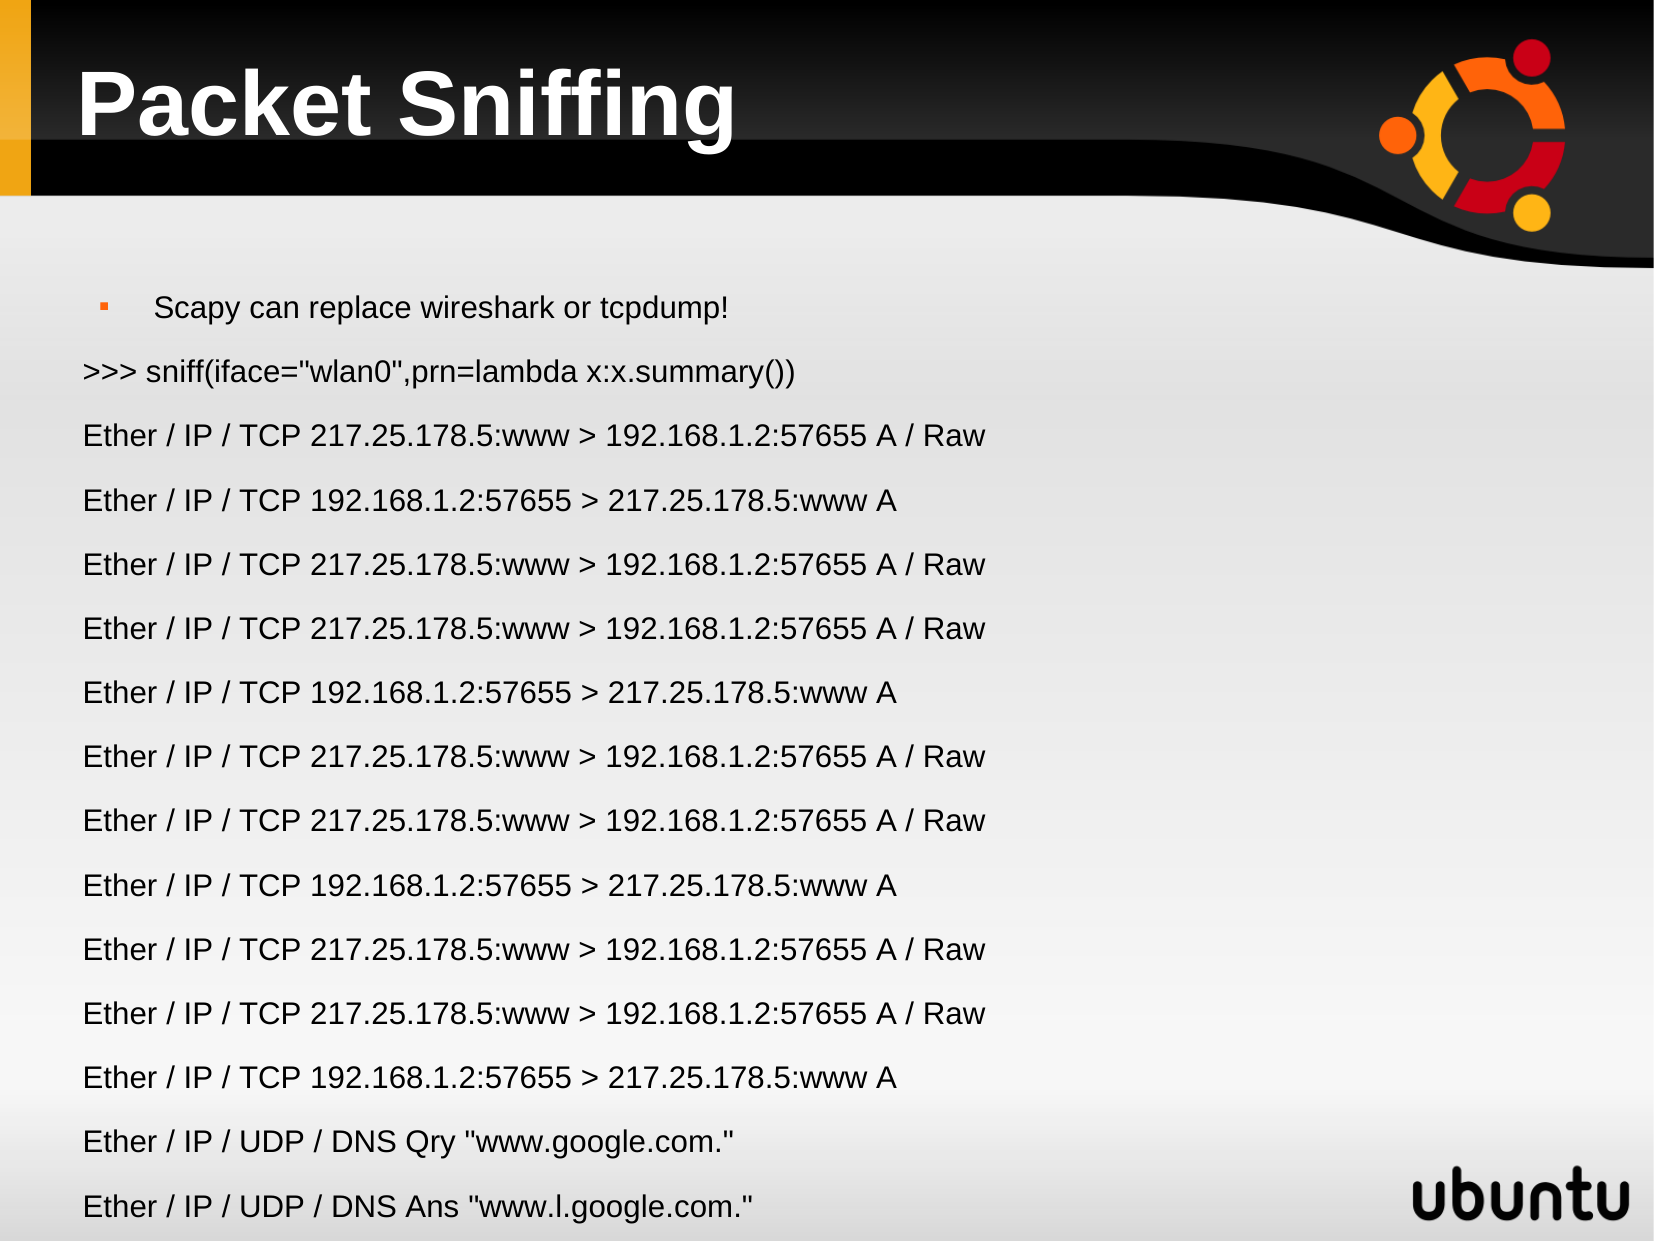

# Packet Sniffing
Scapy can replace wireshark or tcpdump!
>>> sniff(iface="wlan0",prn=lambda x:x.summary())
Ether / IP / TCP 217.25.178.5:www > 192.168.1.2:57655 A / Raw
Ether / IP / TCP 192.168.1.2:57655 > 217.25.178.5:www A
Ether / IP / TCP 217.25.178.5:www > 192.168.1.2:57655 A / Raw
Ether / IP / TCP 217.25.178.5:www > 192.168.1.2:57655 A / Raw
Ether / IP / TCP 192.168.1.2:57655 > 217.25.178.5:www A
Ether / IP / TCP 217.25.178.5:www > 192.168.1.2:57655 A / Raw
Ether / IP / TCP 217.25.178.5:www > 192.168.1.2:57655 A / Raw
Ether / IP / TCP 192.168.1.2:57655 > 217.25.178.5:www A
Ether / IP / TCP 217.25.178.5:www > 192.168.1.2:57655 A / Raw
Ether / IP / TCP 217.25.178.5:www > 192.168.1.2:57655 A / Raw
Ether / IP / TCP 192.168.1.2:57655 > 217.25.178.5:www A
Ether / IP / UDP / DNS Qry "www.google.com."
Ether / IP / UDP / DNS Ans "www.l.google.com."